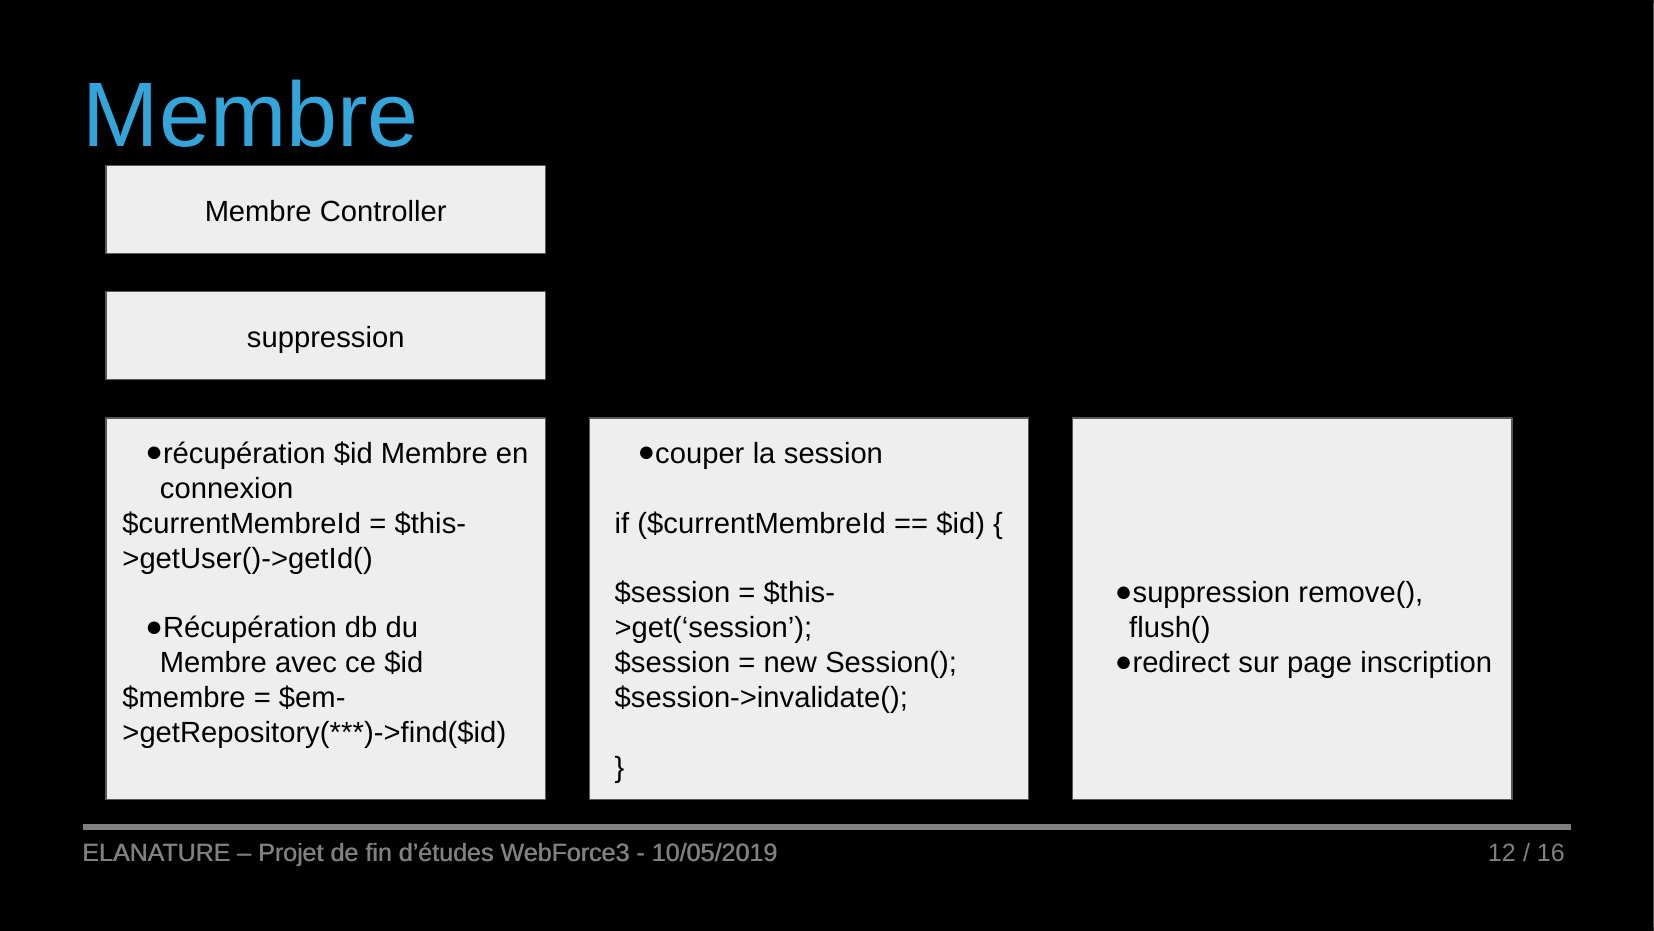

# Membre
Membre Controller
suppression
récupération $id Membre en connexion
$currentMembreId = $this->getUser()->getId()
Récupération db du Membre avec ce $id
$membre = $em->getRepository(***)->find($id)
couper la session
if ($currentMembreId == $id) {
$session = $this->get(‘session’);
$session = new Session();
$session->invalidate();
}
suppression remove(), flush()
redirect sur page inscription